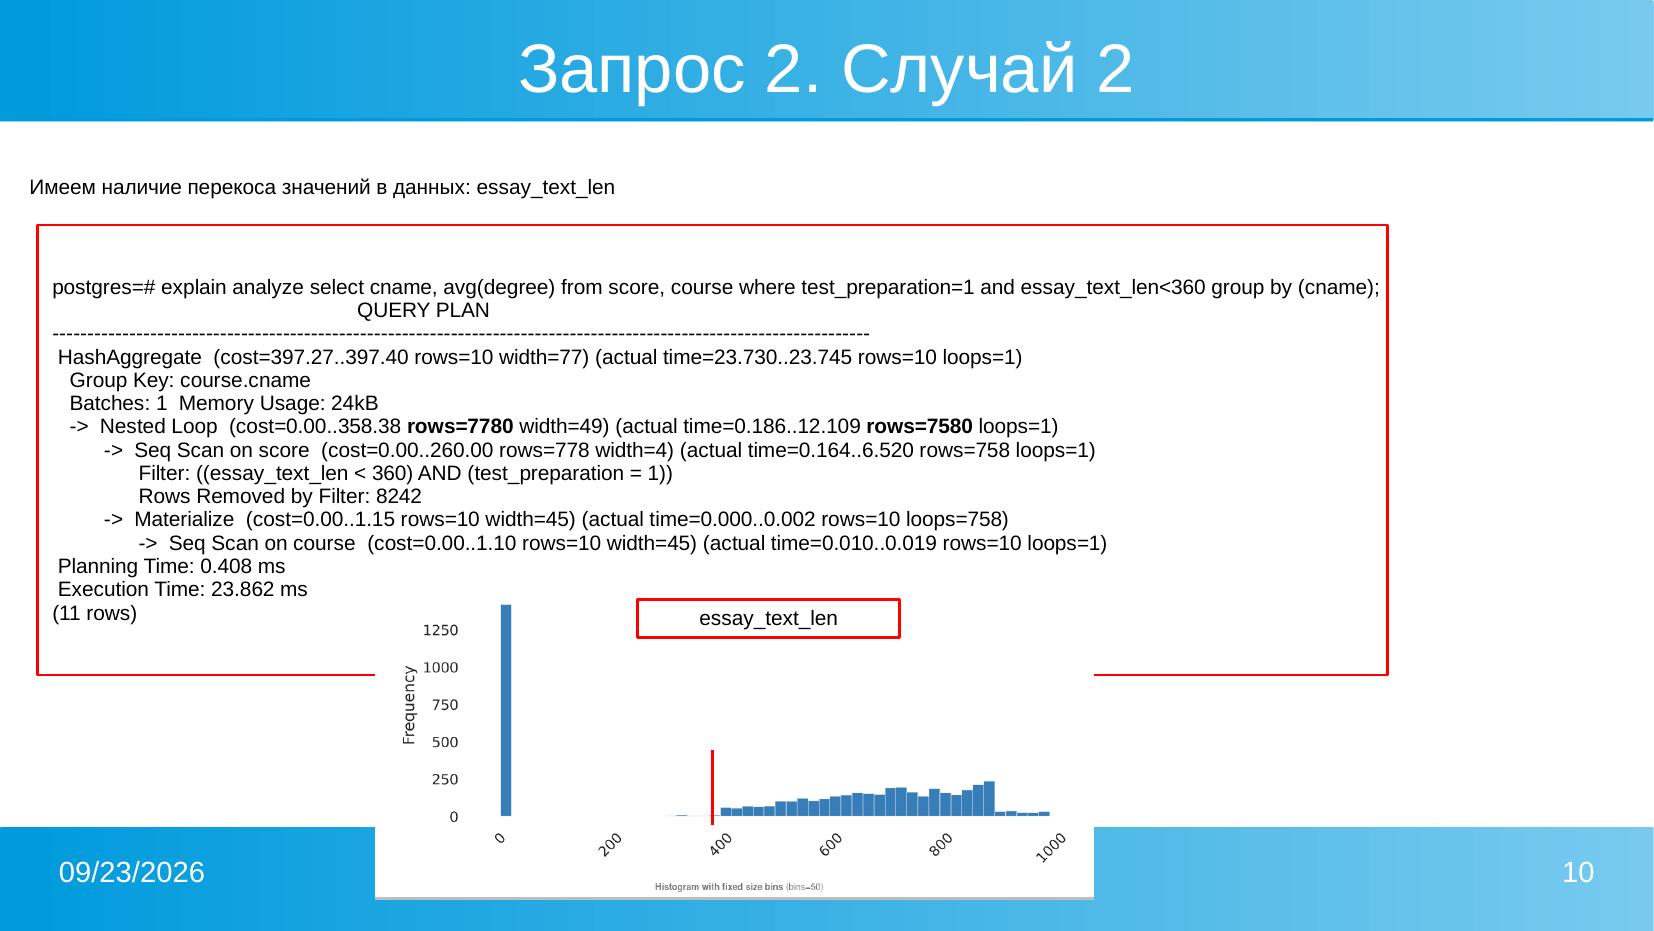

# Запрос 2. Случай 2
Имеем наличие перекоса значений в данных: essay_text_len
postgres=# explain analyze select cname, avg(degree) from score, course where test_preparation=1 and essay_text_len<360 group by (cname);
 QUERY PLAN
---------------------------------------------------------------------------------------------------------------------
 HashAggregate (cost=397.27..397.40 rows=10 width=77) (actual time=23.730..23.745 rows=10 loops=1)
 Group Key: course.cname
 Batches: 1 Memory Usage: 24kB
 -> Nested Loop (cost=0.00..358.38 rows=7780 width=49) (actual time=0.186..12.109 rows=7580 loops=1)
 -> Seq Scan on score (cost=0.00..260.00 rows=778 width=4) (actual time=0.164..6.520 rows=758 loops=1)
 Filter: ((essay_text_len < 360) AND (test_preparation = 1))
 Rows Removed by Filter: 8242
 -> Materialize (cost=0.00..1.15 rows=10 width=45) (actual time=0.000..0.002 rows=10 loops=758)
 -> Seq Scan on course (cost=0.00..1.10 rows=10 width=45) (actual time=0.010..0.019 rows=10 loops=1)
 Planning Time: 0.408 ms
 Execution Time: 23.862 ms
(11 rows)
essay_text_len
10